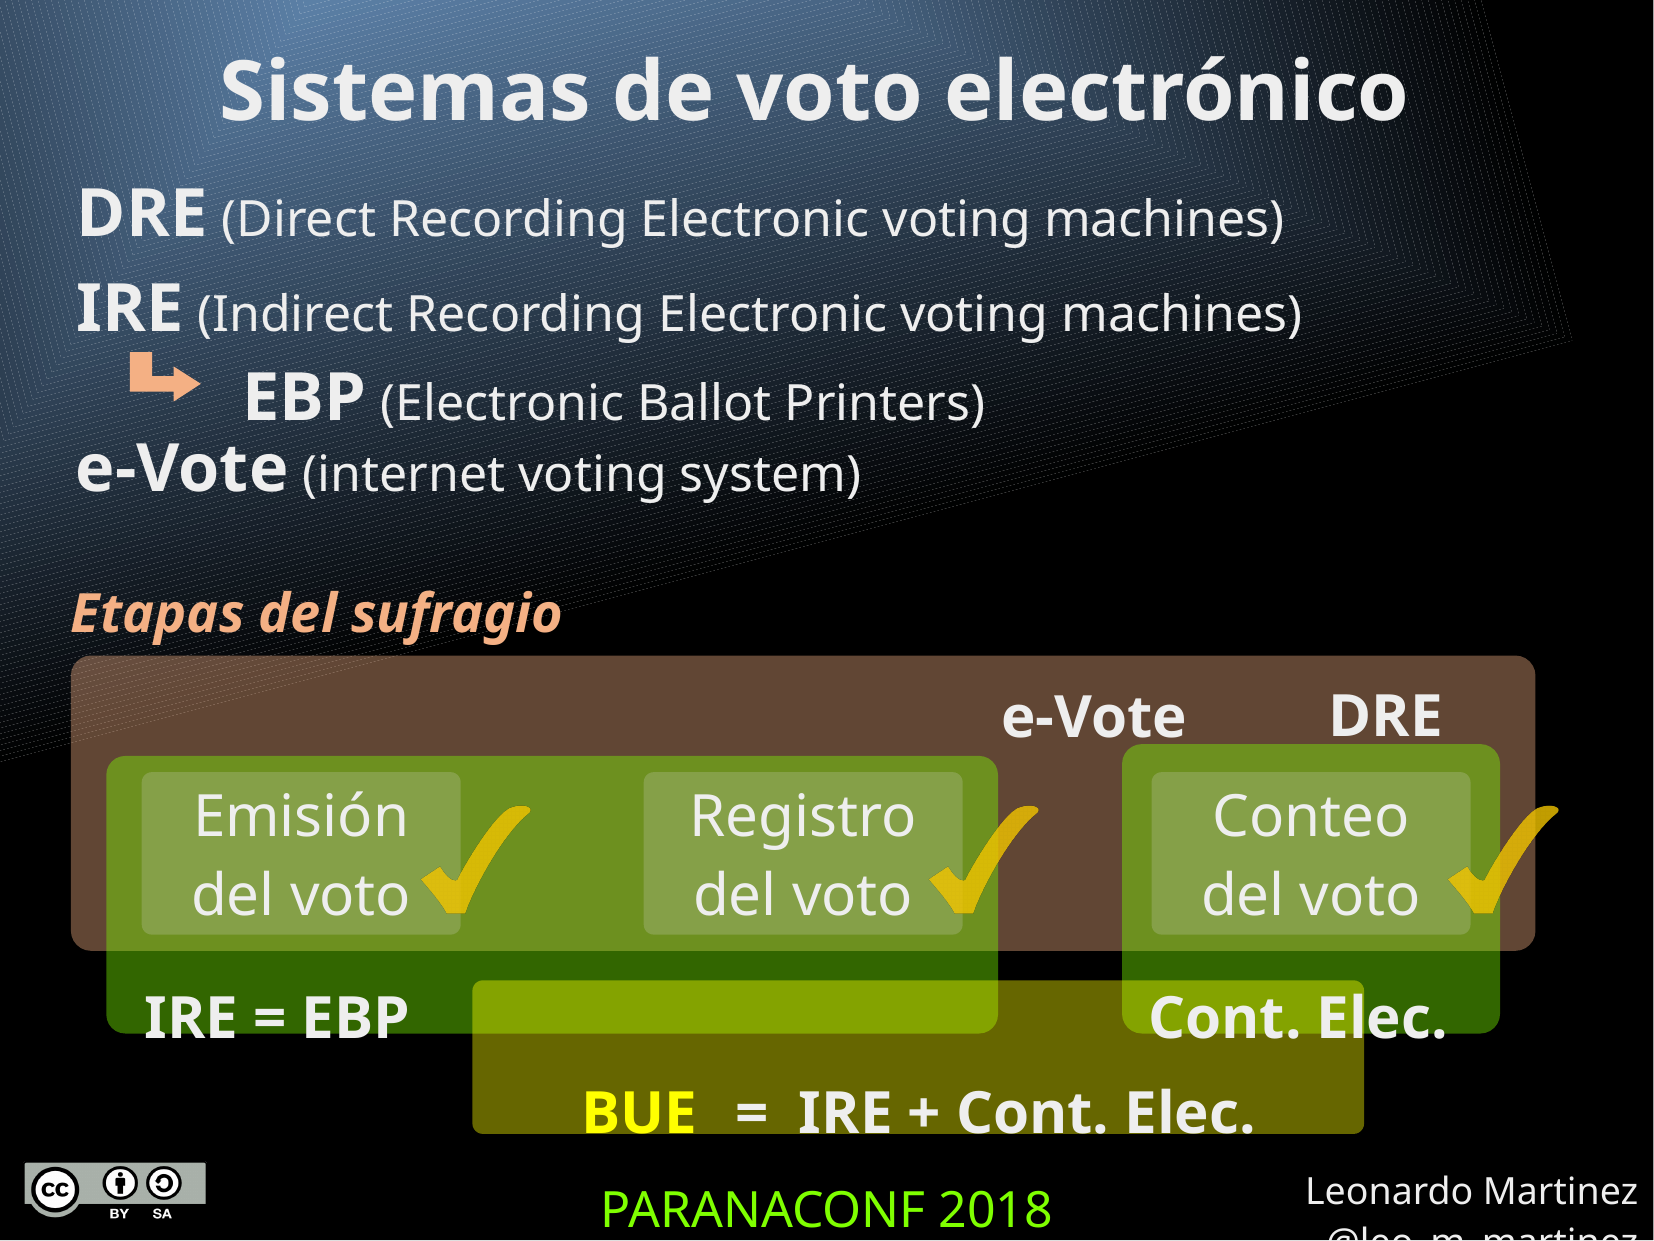

# Sistemas de voto electrónico
DRE (Direct Recording Electronic voting machines)
IRE (Indirect Recording Electronic voting machines)
EBP (Electronic Ballot Printers)
e-Vote (internet voting system)
Etapas del sufragio
DRE
e-Vote
Emisión
del voto
Registro
del voto
Conteo
del voto
IRE = EBP
Cont. Elec.
BUE
= IRE + Cont. Elec.
Leonardo Martinez
@leo_m_martinez
PARANACONF 2018